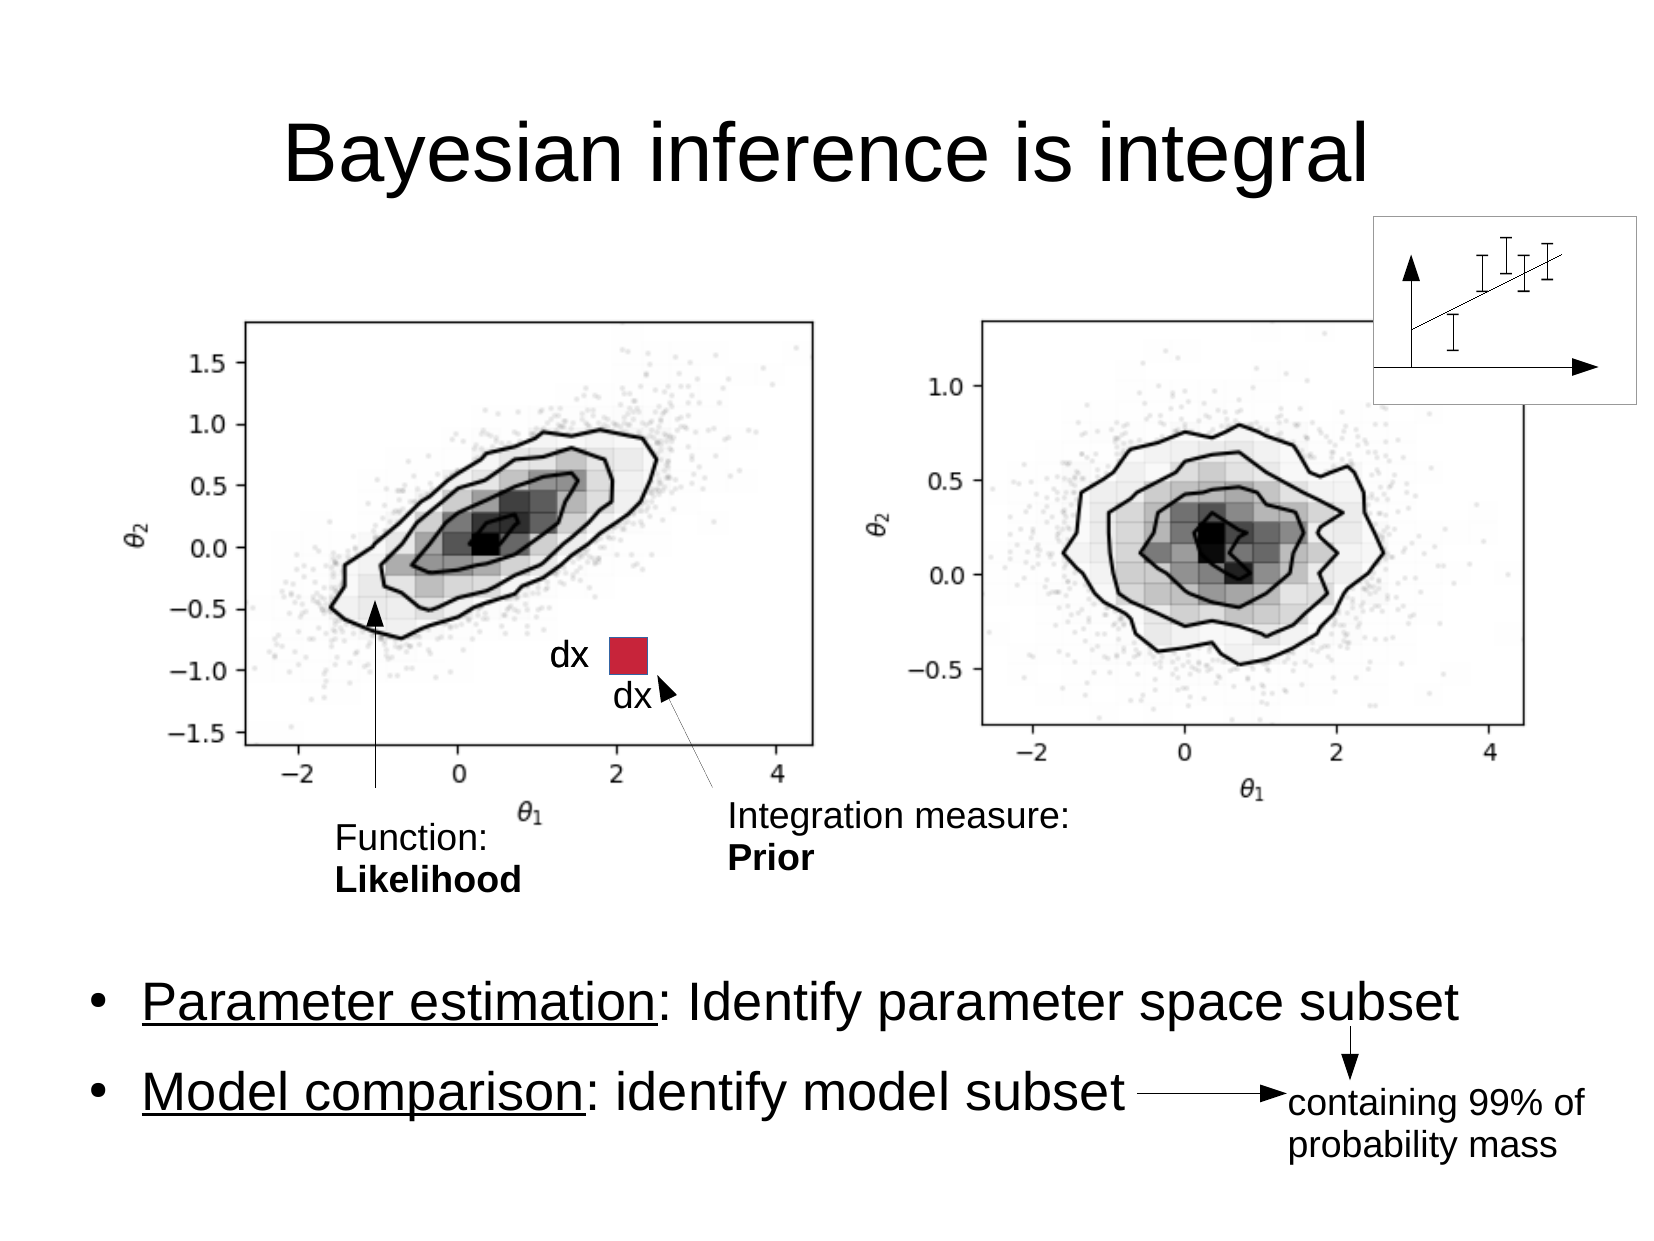

# Bayesian inference is integral
dx
dx
dx
Integration measure:
Prior
Function:
Likelihood
Parameter estimation: Identify parameter space subset
Model comparison: identify model subset
containing 99% of probability mass